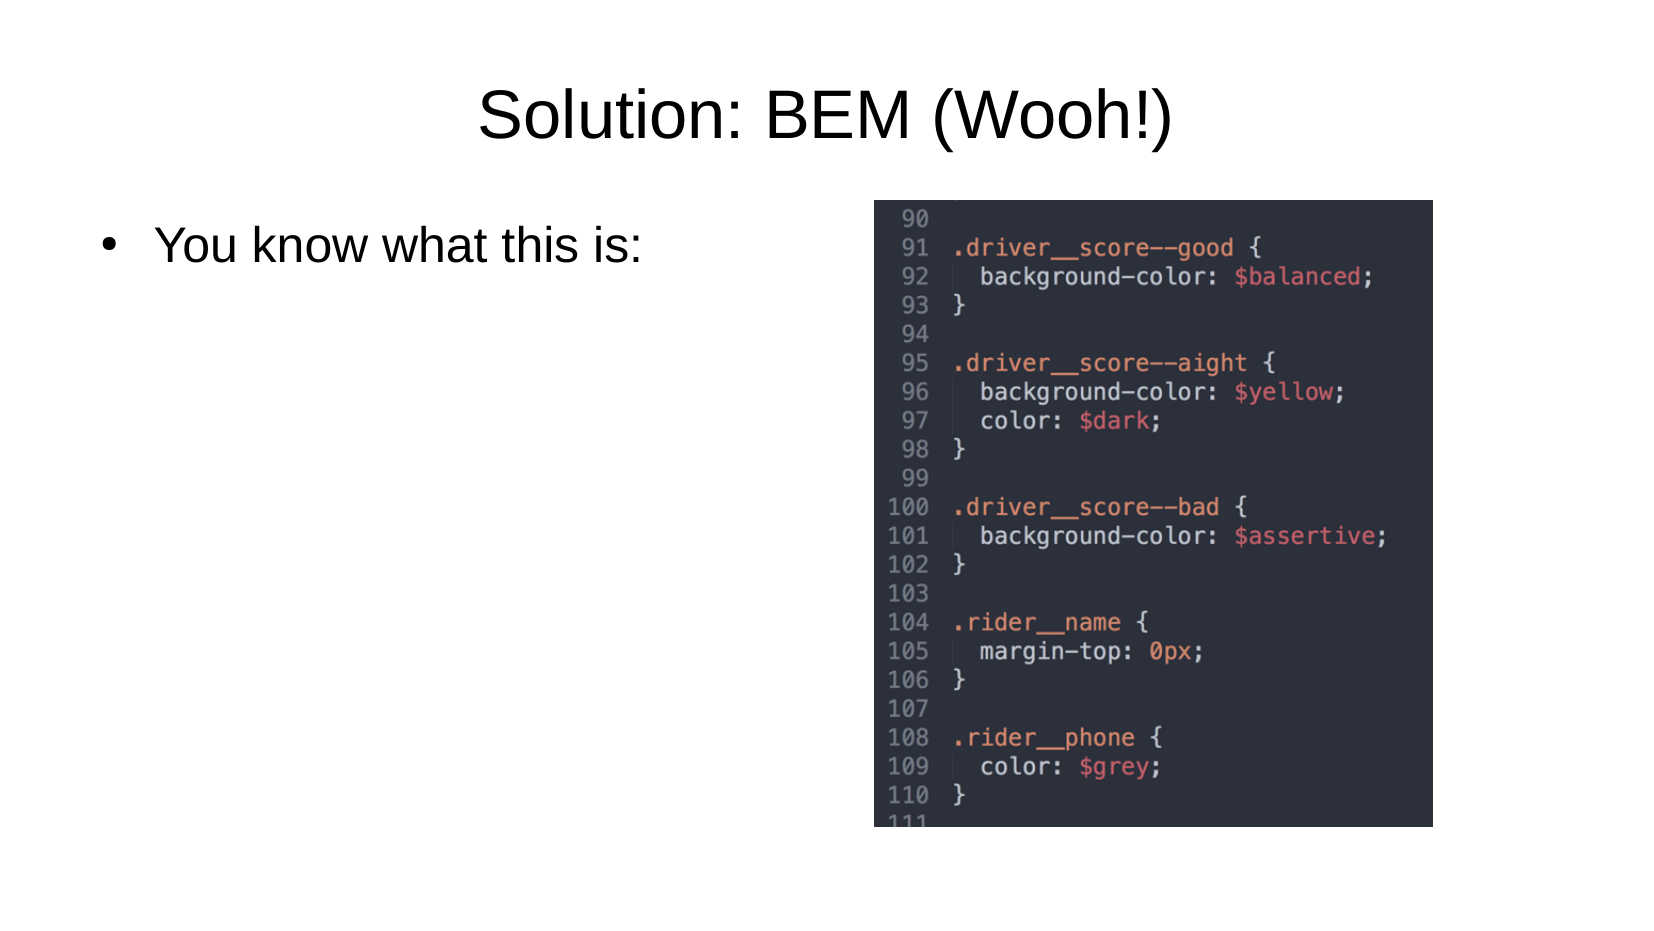

# Solution: BEM (Wooh!)
You know what this is: